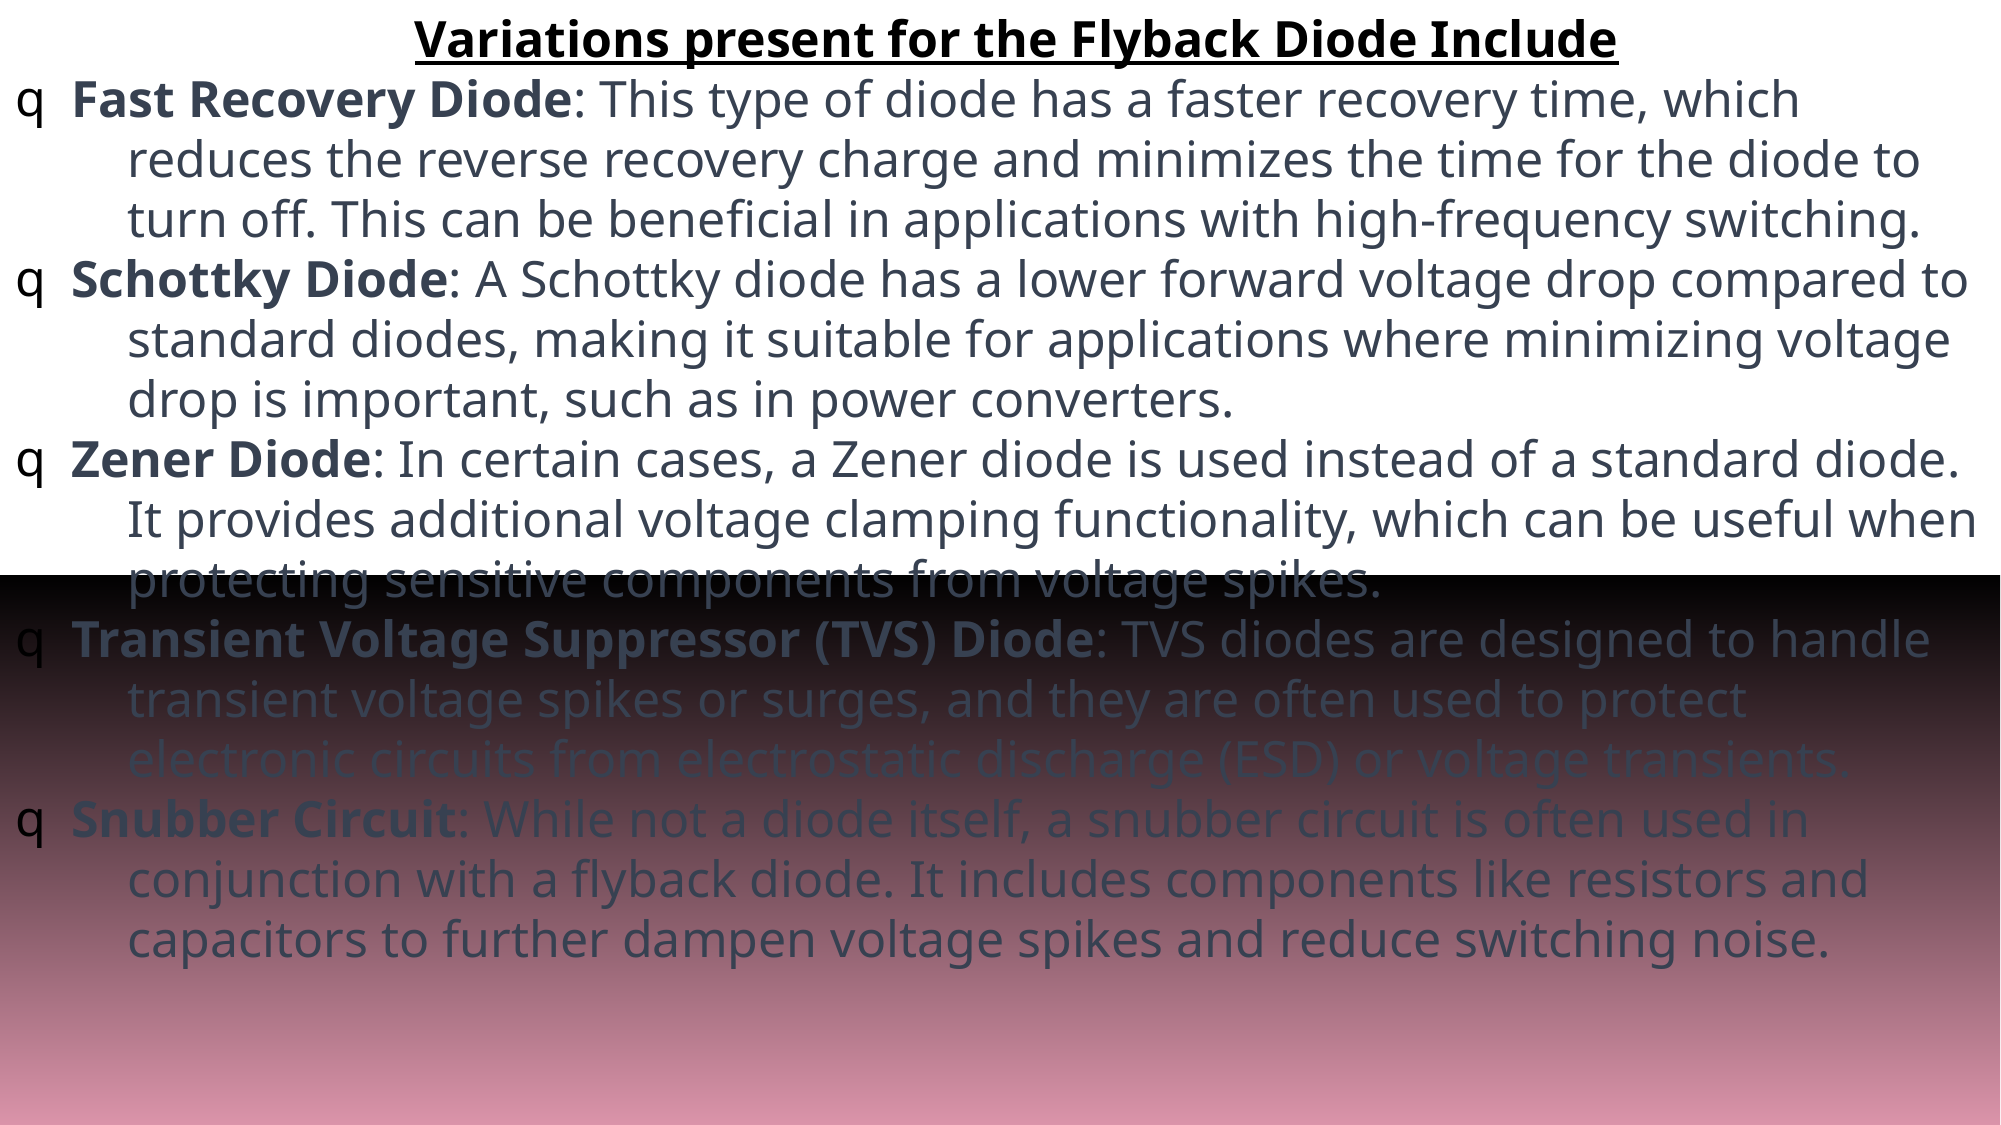

Variations present for the Flyback Diode Include
Fast Recovery Diode: This type of diode has a faster recovery time, which reduces the reverse recovery charge and minimizes the time for the diode to turn off. This can be beneficial in applications with high-frequency switching.
Schottky Diode: A Schottky diode has a lower forward voltage drop compared to standard diodes, making it suitable for applications where minimizing voltage drop is important, such as in power converters.
Zener Diode: In certain cases, a Zener diode is used instead of a standard diode. It provides additional voltage clamping functionality, which can be useful when protecting sensitive components from voltage spikes.
Transient Voltage Suppressor (TVS) Diode: TVS diodes are designed to handle transient voltage spikes or surges, and they are often used to protect electronic circuits from electrostatic discharge (ESD) or voltage transients.
Snubber Circuit: While not a diode itself, a snubber circuit is often used in conjunction with a flyback diode. It includes components like resistors and capacitors to further dampen voltage spikes and reduce switching noise.